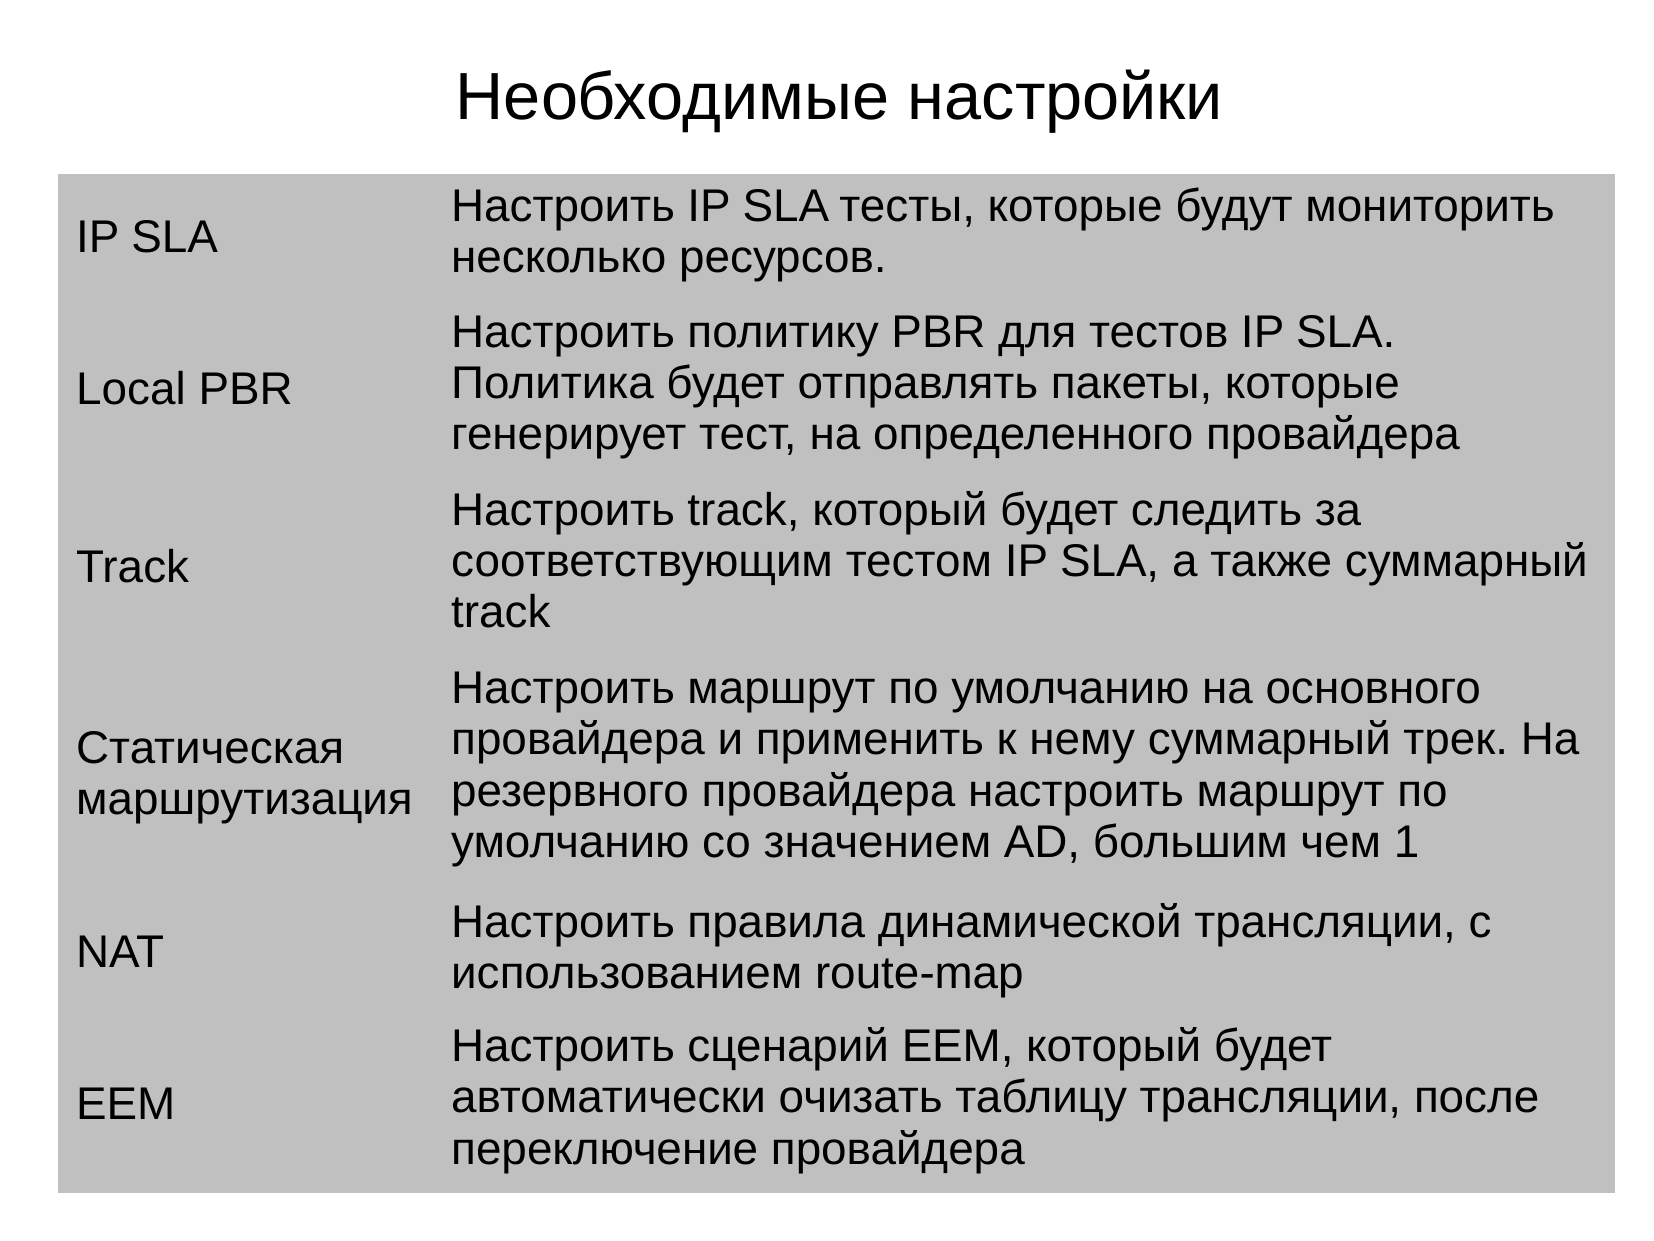

# Необходимые настройки
| IP SLA | Настроить IP SLA тесты, которые будут мониторить несколько ресурсов. |
| --- | --- |
| Local PBR | Настроить политику PBR для тестов IP SLA. Политика будет отправлять пакеты, которые генерирует тест, на определенного провайдера |
| Track | Настроить track, который будет следить за соответствующим тестом IP SLA, а также суммарный track |
| Статическая маршрутизация | Настроить маршрут по умолчанию на основного провайдера и применить к нему суммарный трек. На резервного провайдера настроить маршрут по умолчанию со значением AD, большим чем 1 |
| NAT | Настроить правила динамической трансляции, с использованием route-map |
| EEM | Настроить сценарий EEM, который будет автоматически очизать таблицу трансляции, после переключение провайдера |